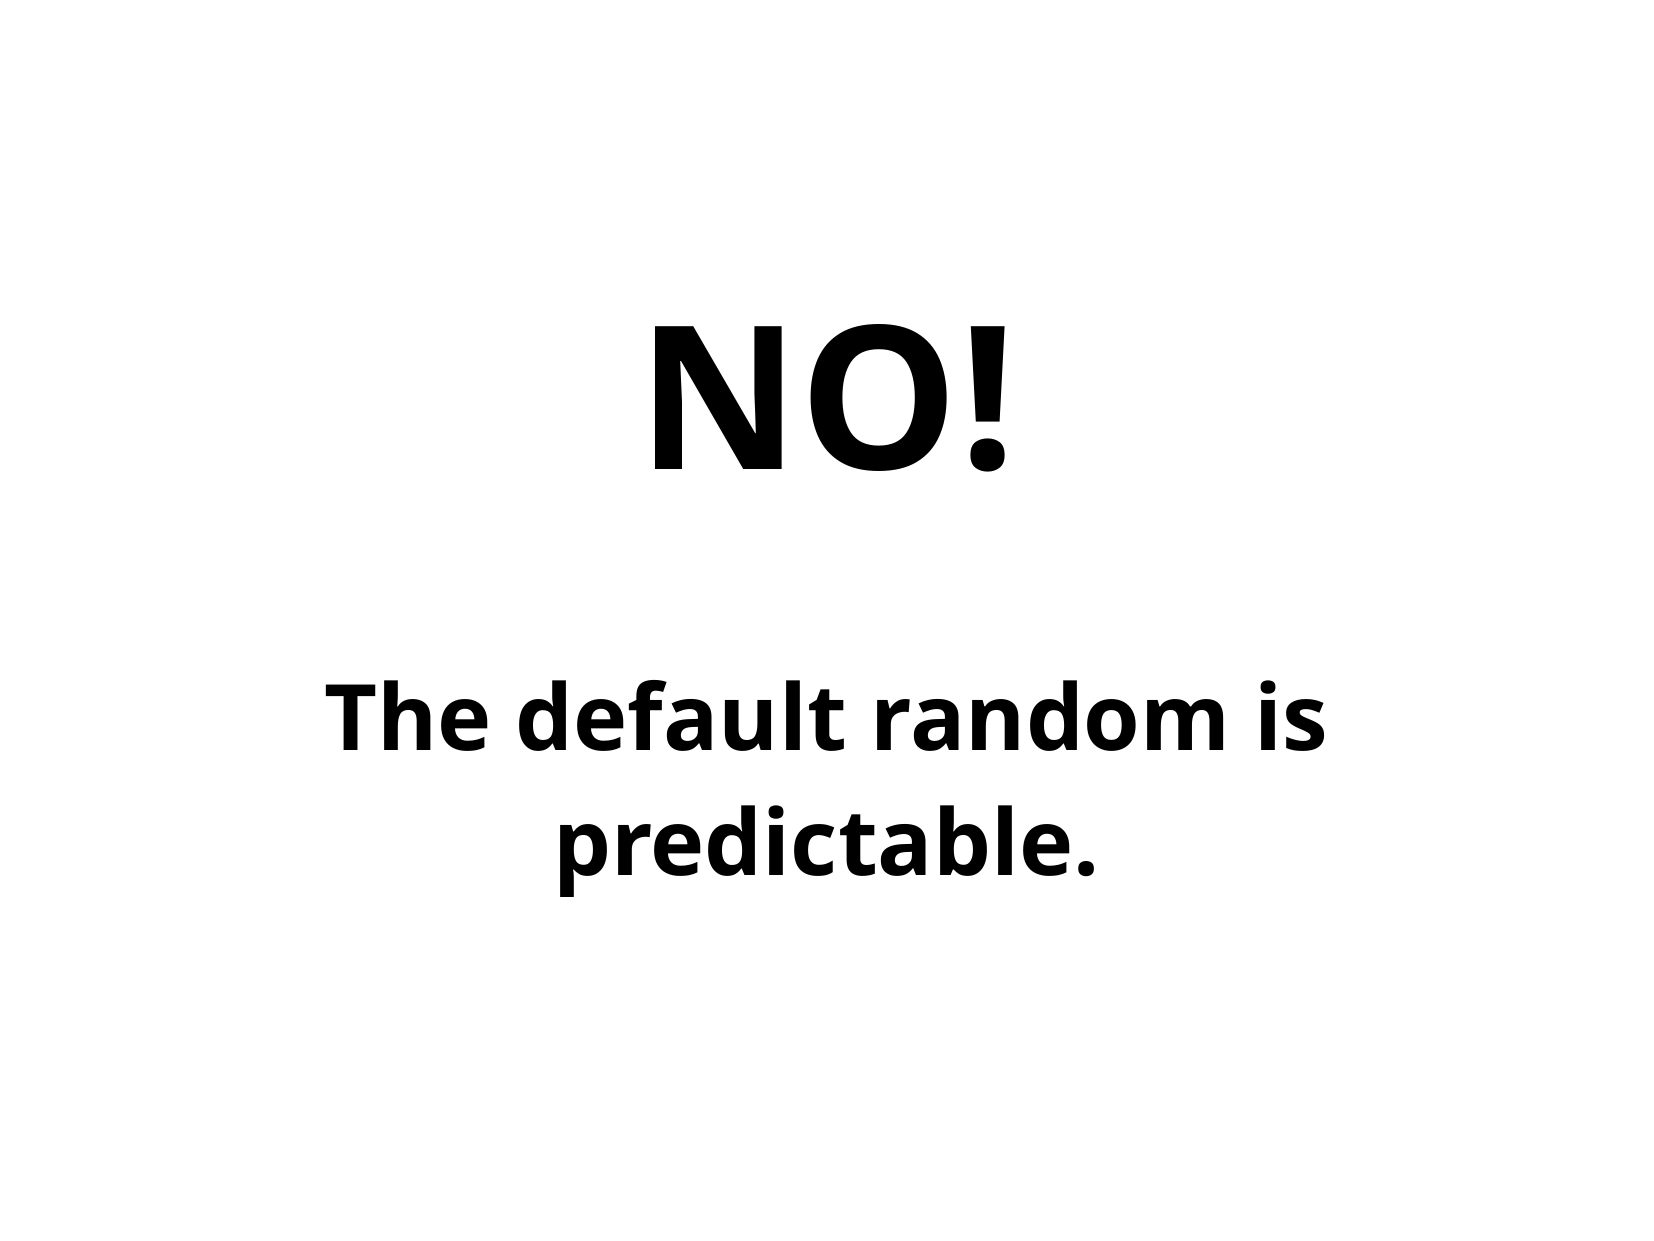

# NO!
The default random is predictable.